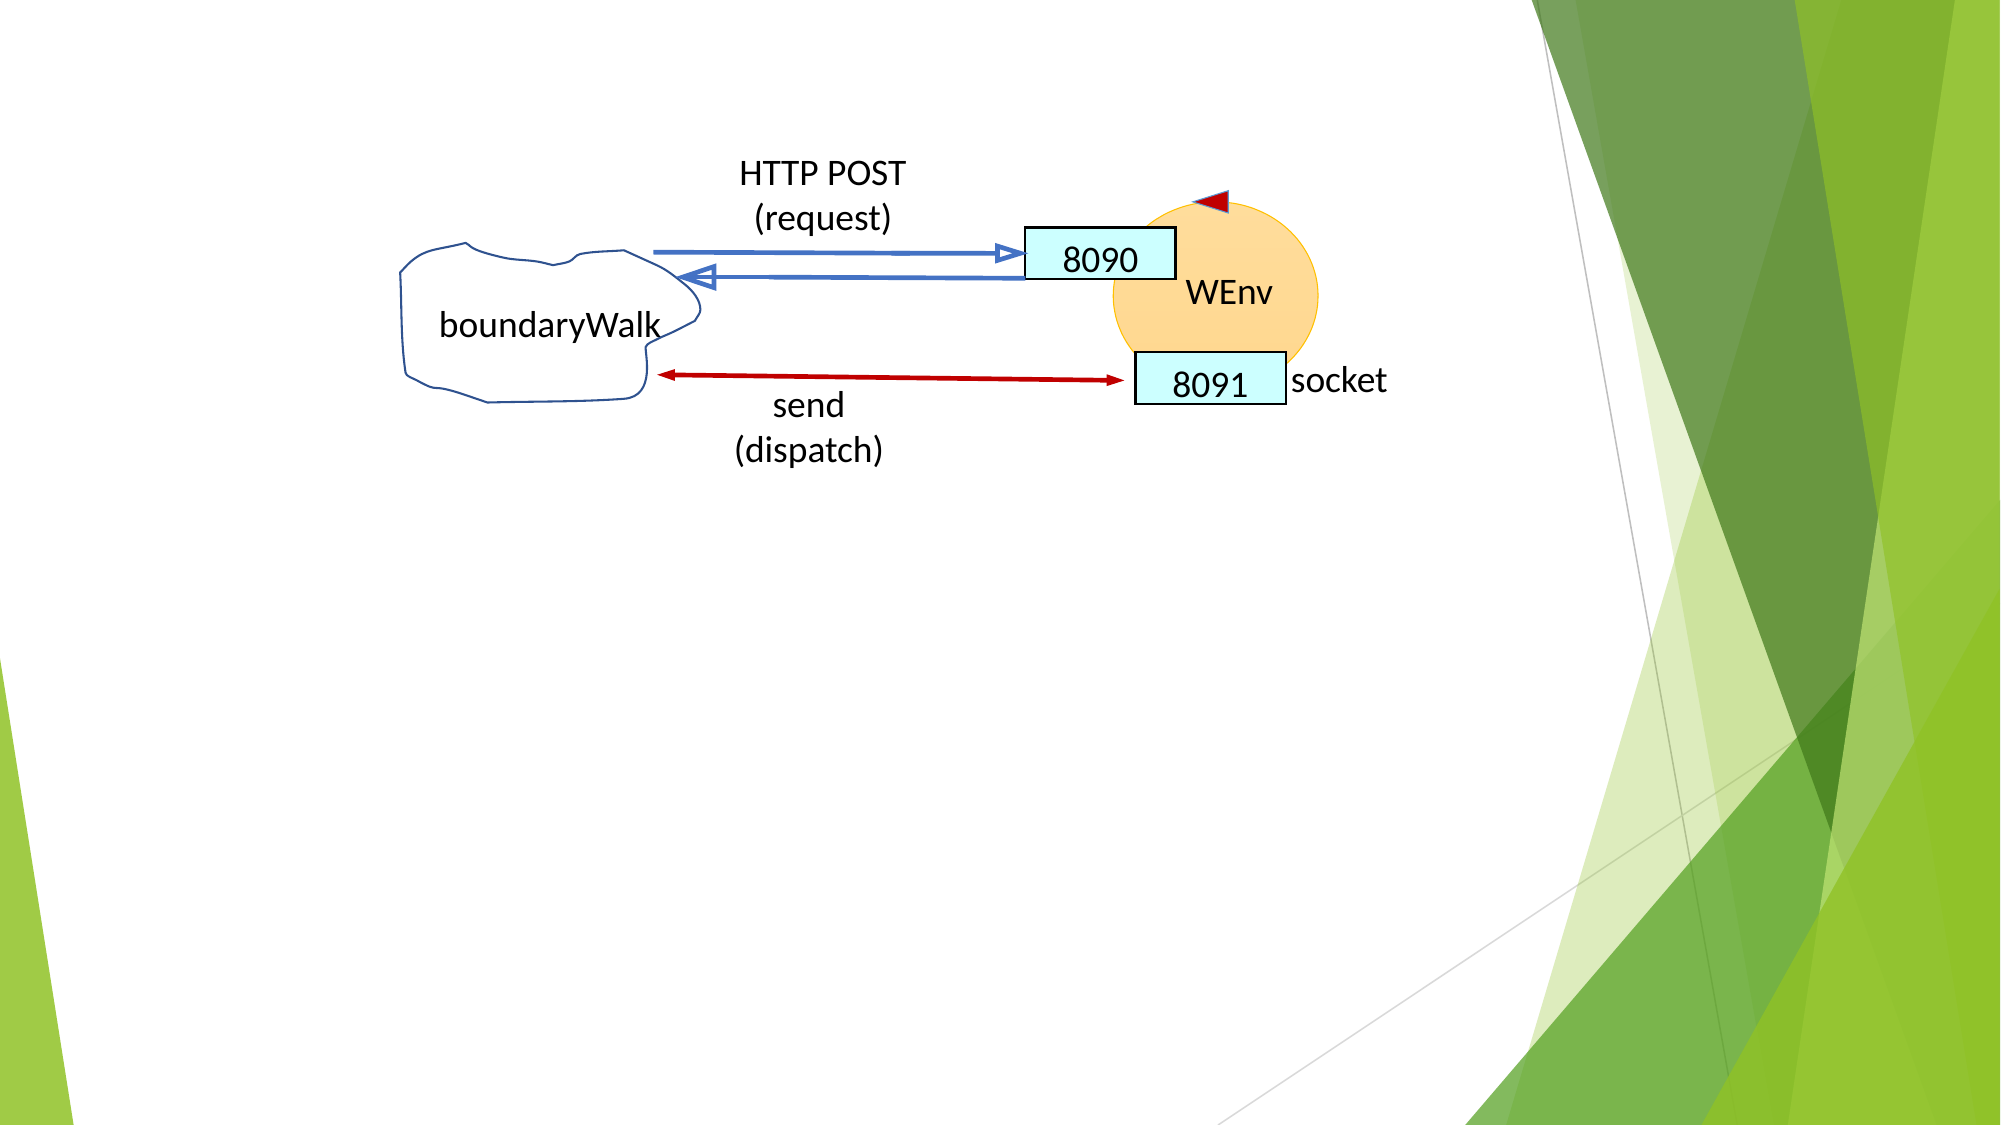

HTTP POST
(request)
8090
boundaryWalk
WEnv
socket
8091
send
(dispatch)